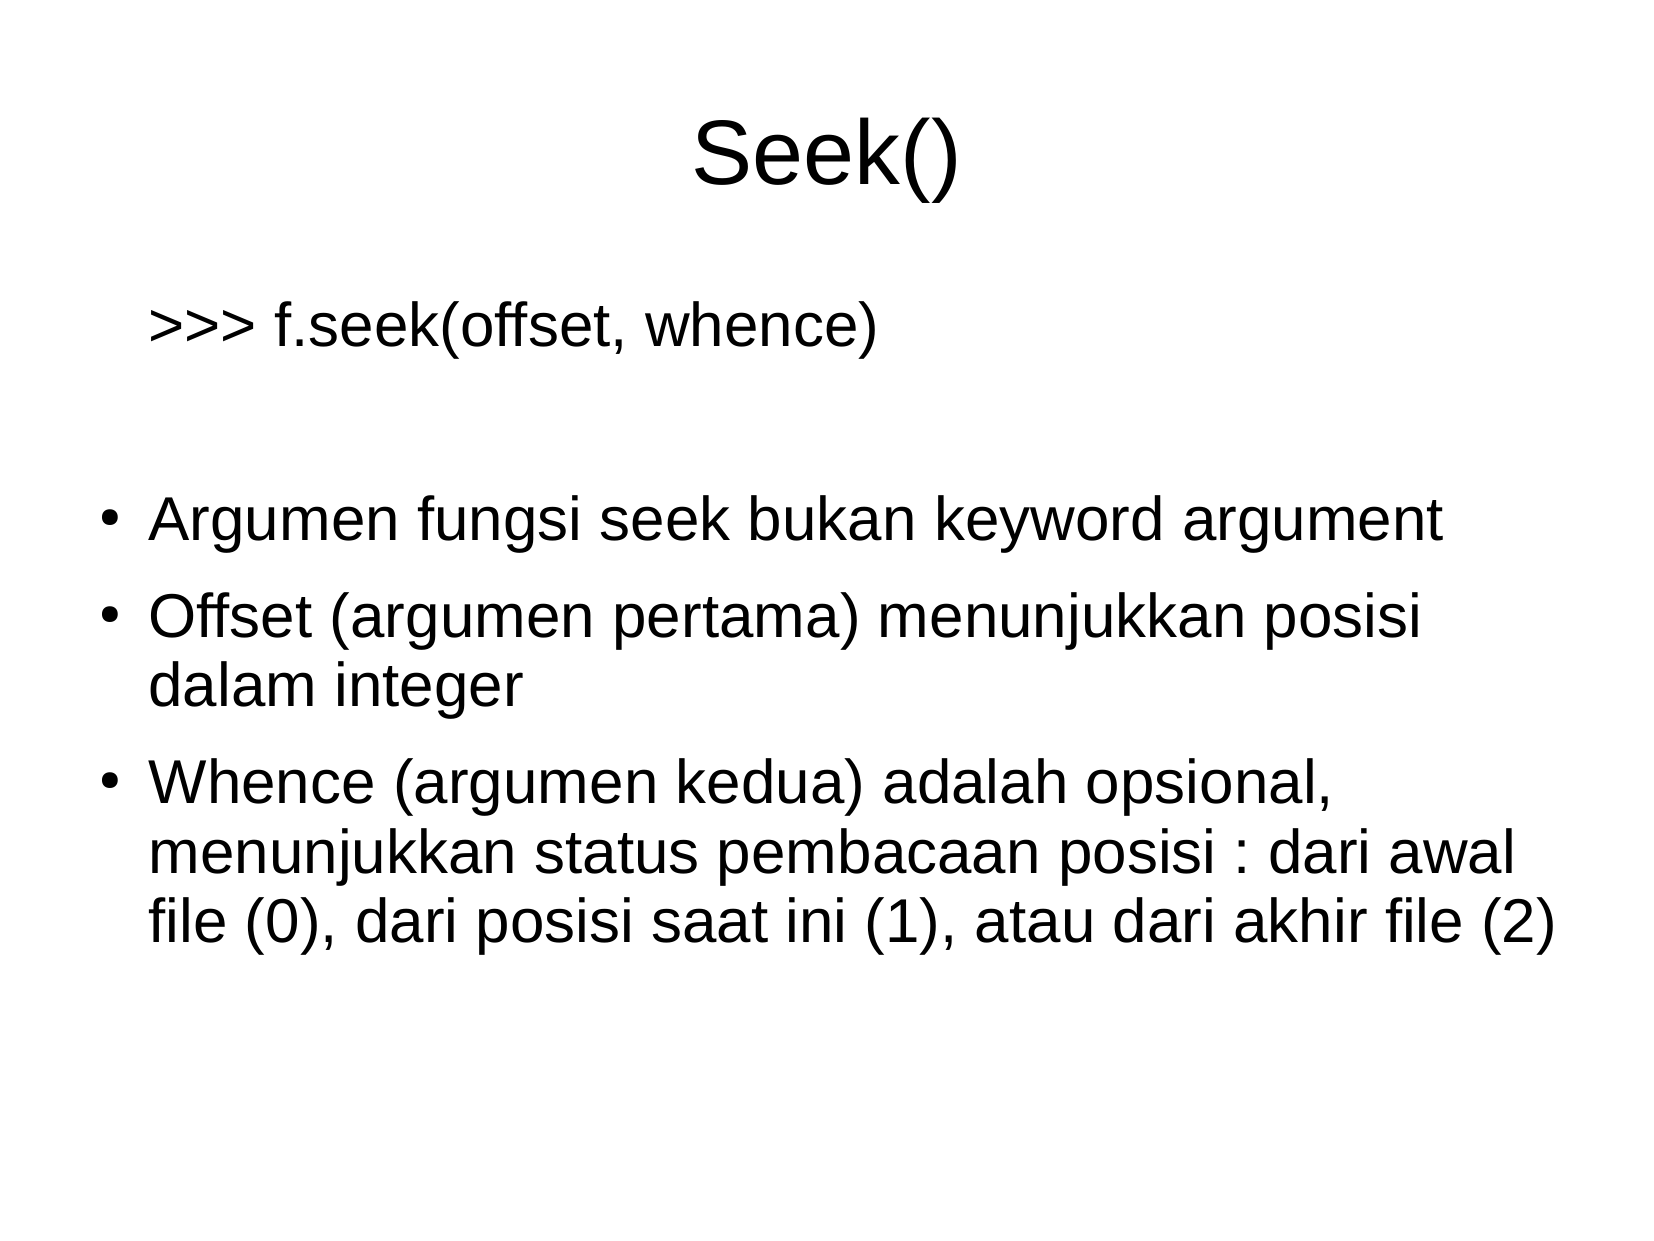

# Seek()
>>> f.seek(offset, whence)
Argumen fungsi seek bukan keyword argument
Offset (argumen pertama) menunjukkan posisi dalam integer
Whence (argumen kedua) adalah opsional, menunjukkan status pembacaan posisi : dari awal file (0), dari posisi saat ini (1), atau dari akhir file (2)